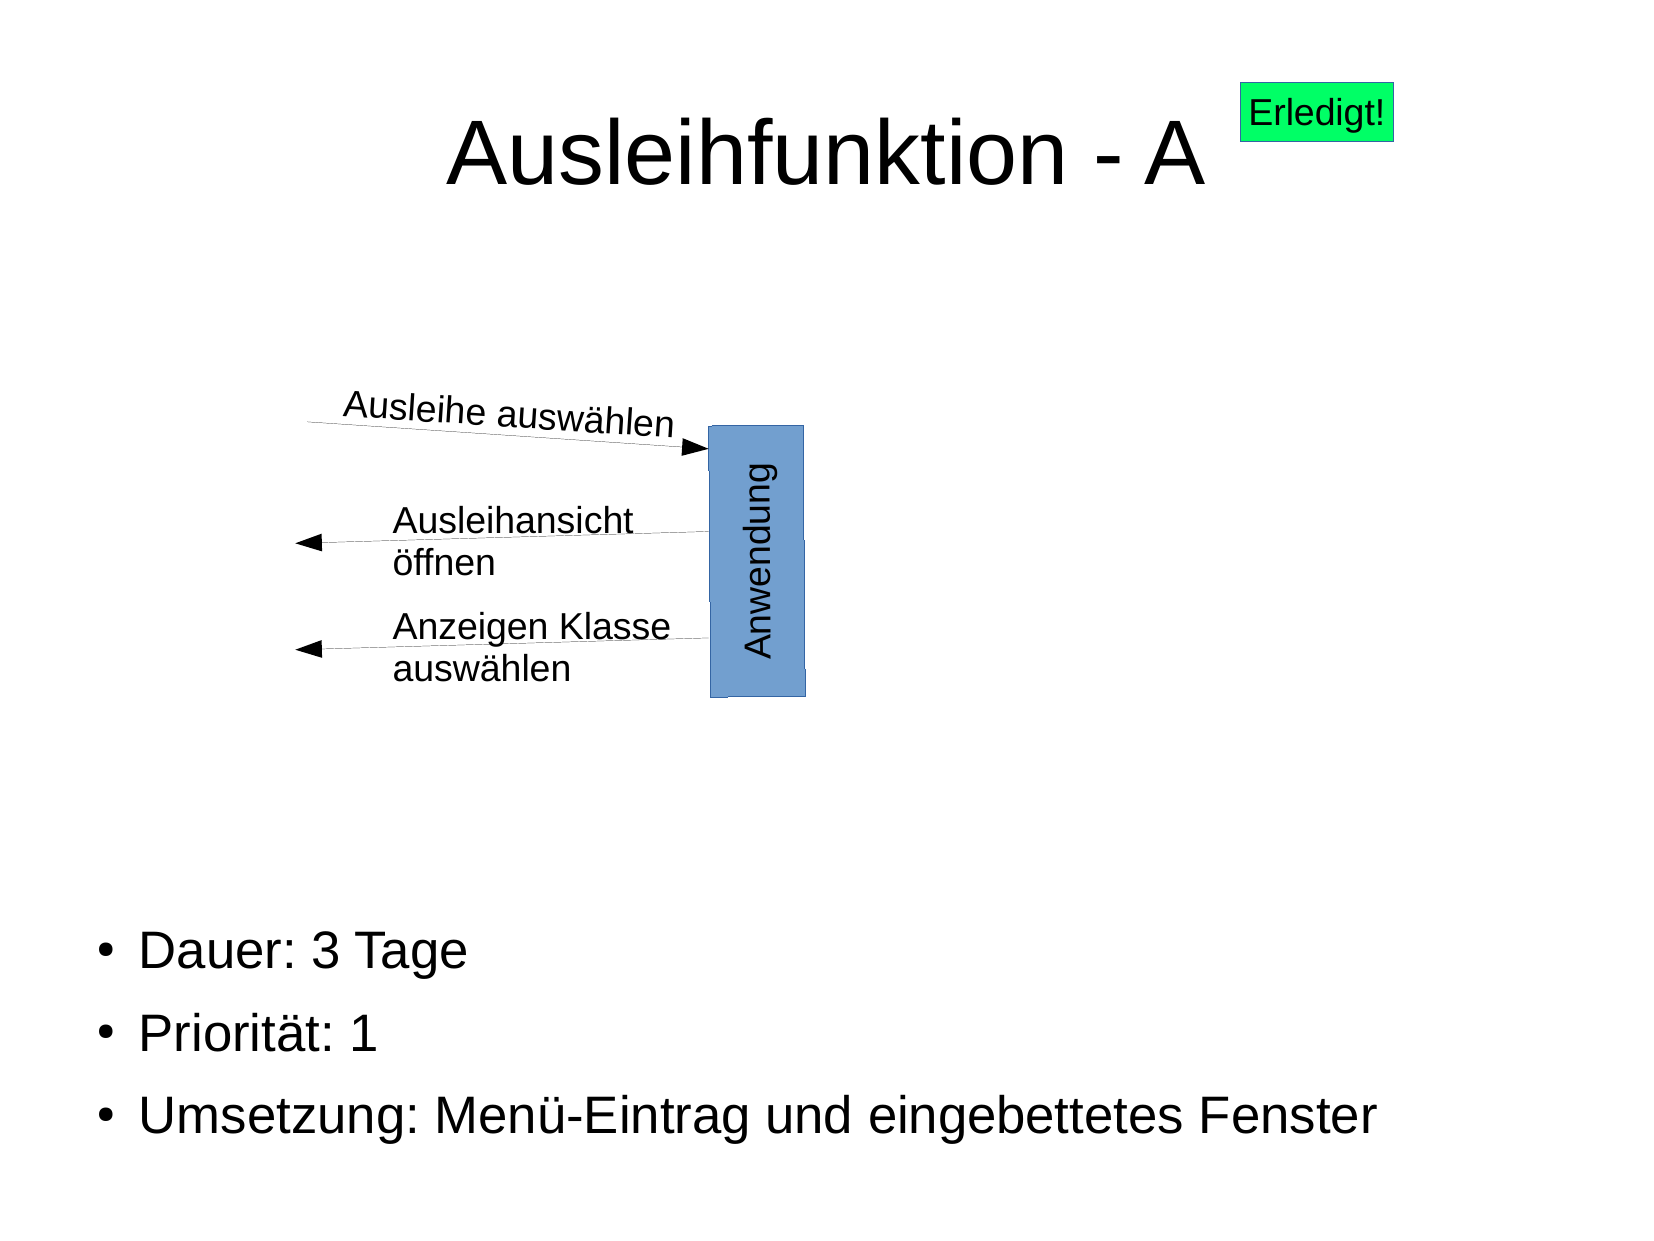

# Ausleihfunktion - A
Erledigt!
Ausleihe auswählen
Ausleihansicht öffnen
Anwendung
Anzeigen Klasse auswählen
Dauer: 3 Tage
Priorität: 1
Umsetzung: Menü-Eintrag und eingebettetes Fenster